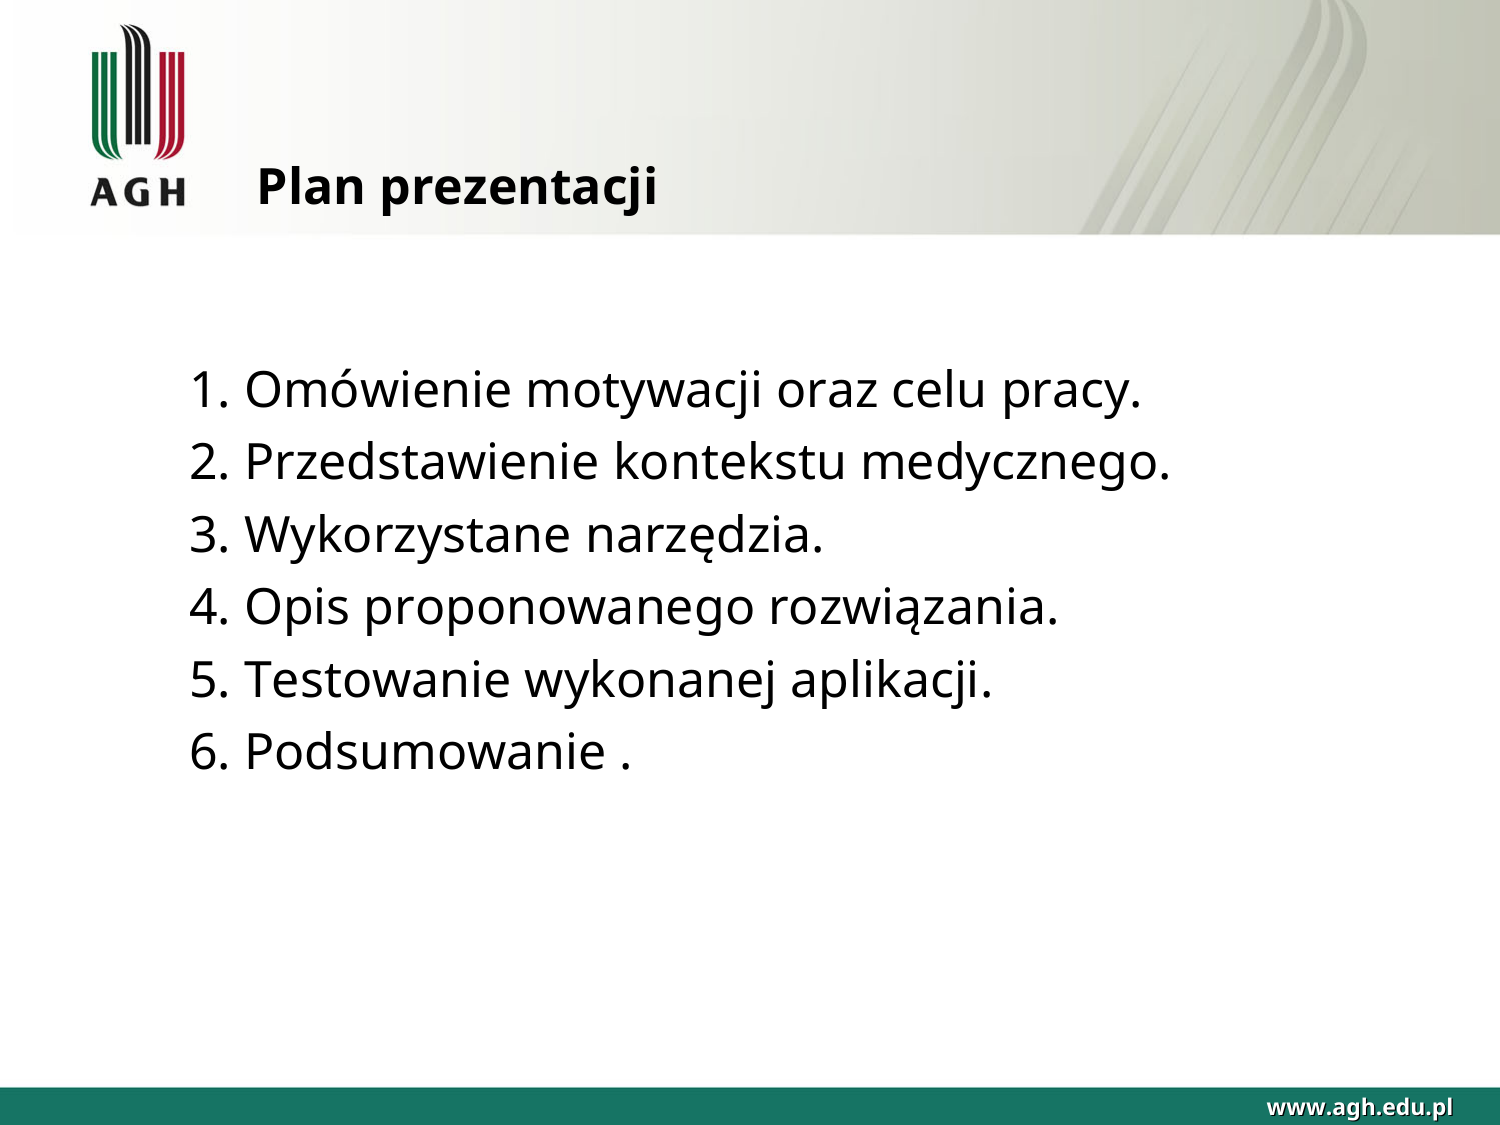

# Plan prezentacji
1. Omówienie motywacji oraz celu pracy.
2. Przedstawienie kontekstu medycznego.
3. Wykorzystane narzędzia.
4. Opis proponowanego rozwiązania.
5. Testowanie wykonanej aplikacji.
6. Podsumowanie .
www.agh.edu.pl